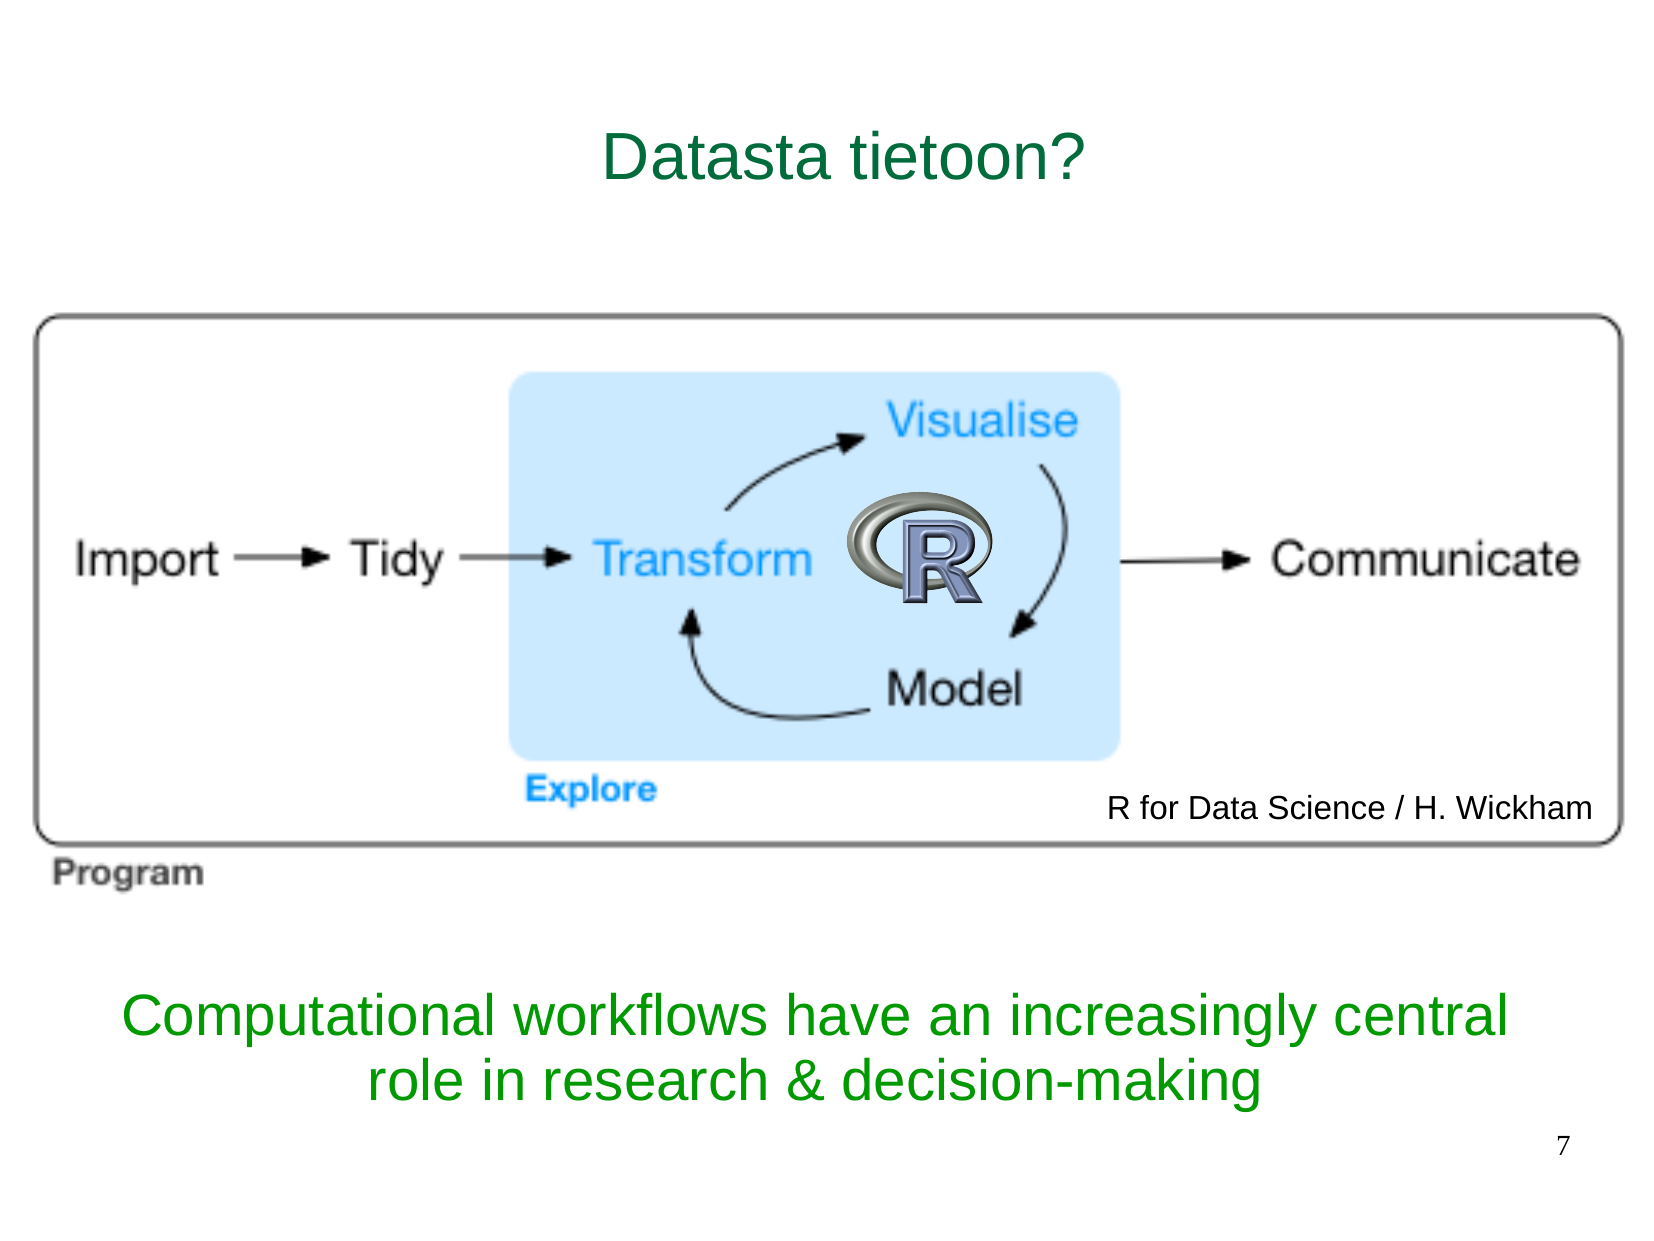

# Datasta tietoon?
R for Data Science / H. Wickham
Computational workflows have an increasingly central role in research & decision-making
7